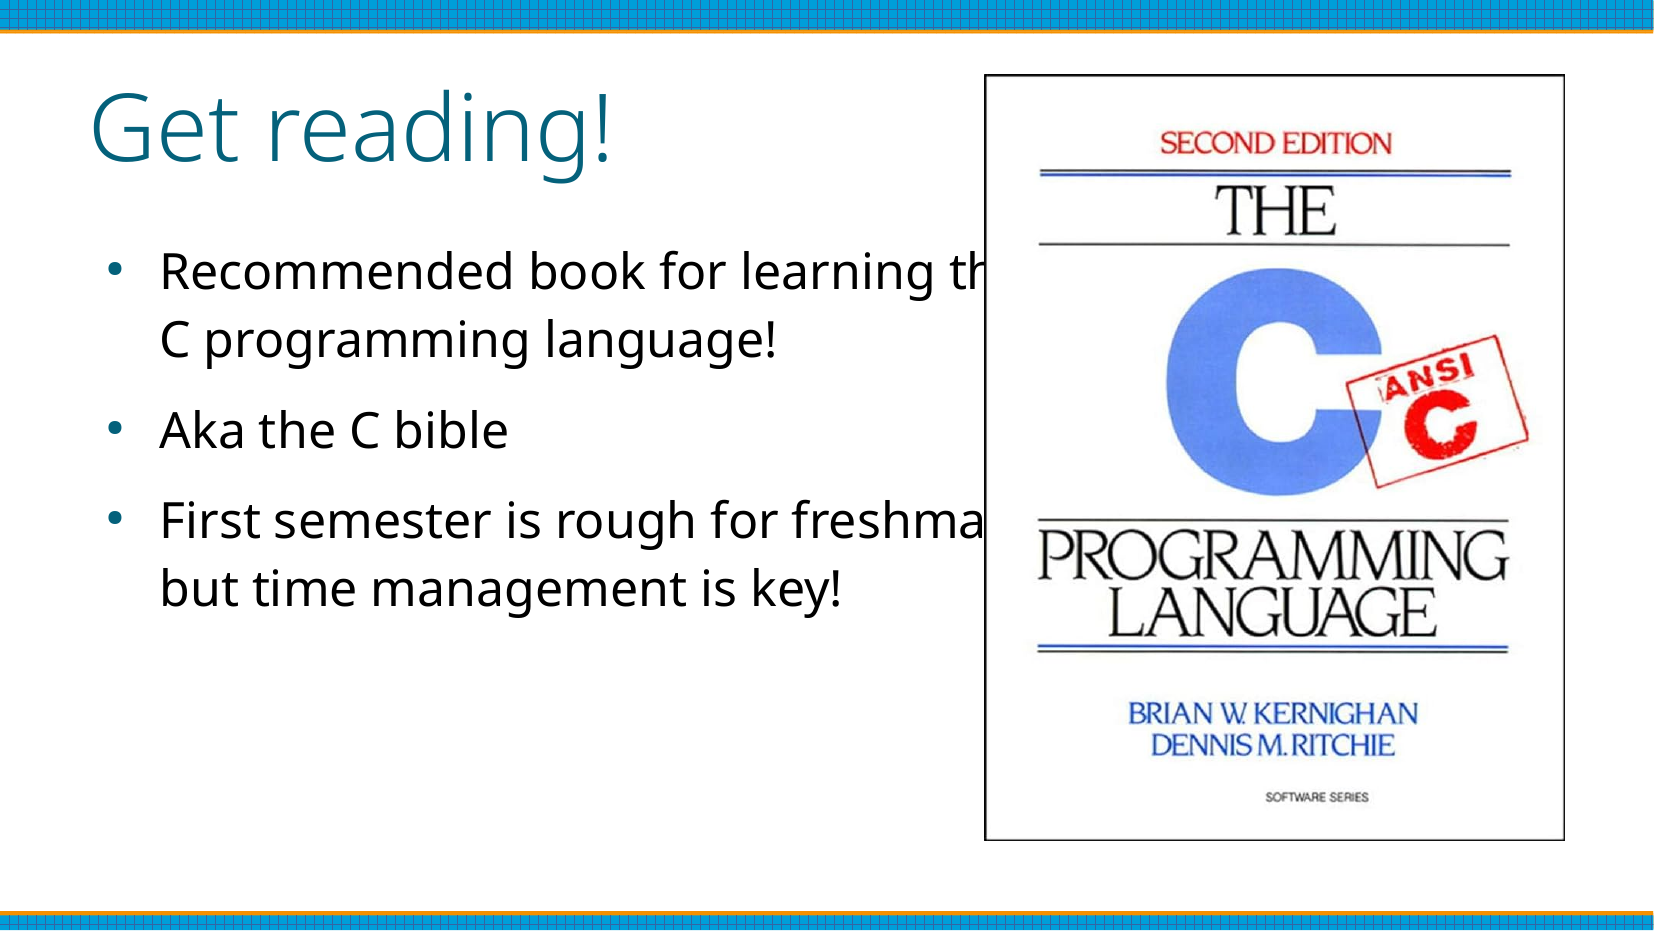

# Get reading!
Recommended book for learning the
C programming language!
Aka the C bible
First semester is rough for freshman,
but time management is key!